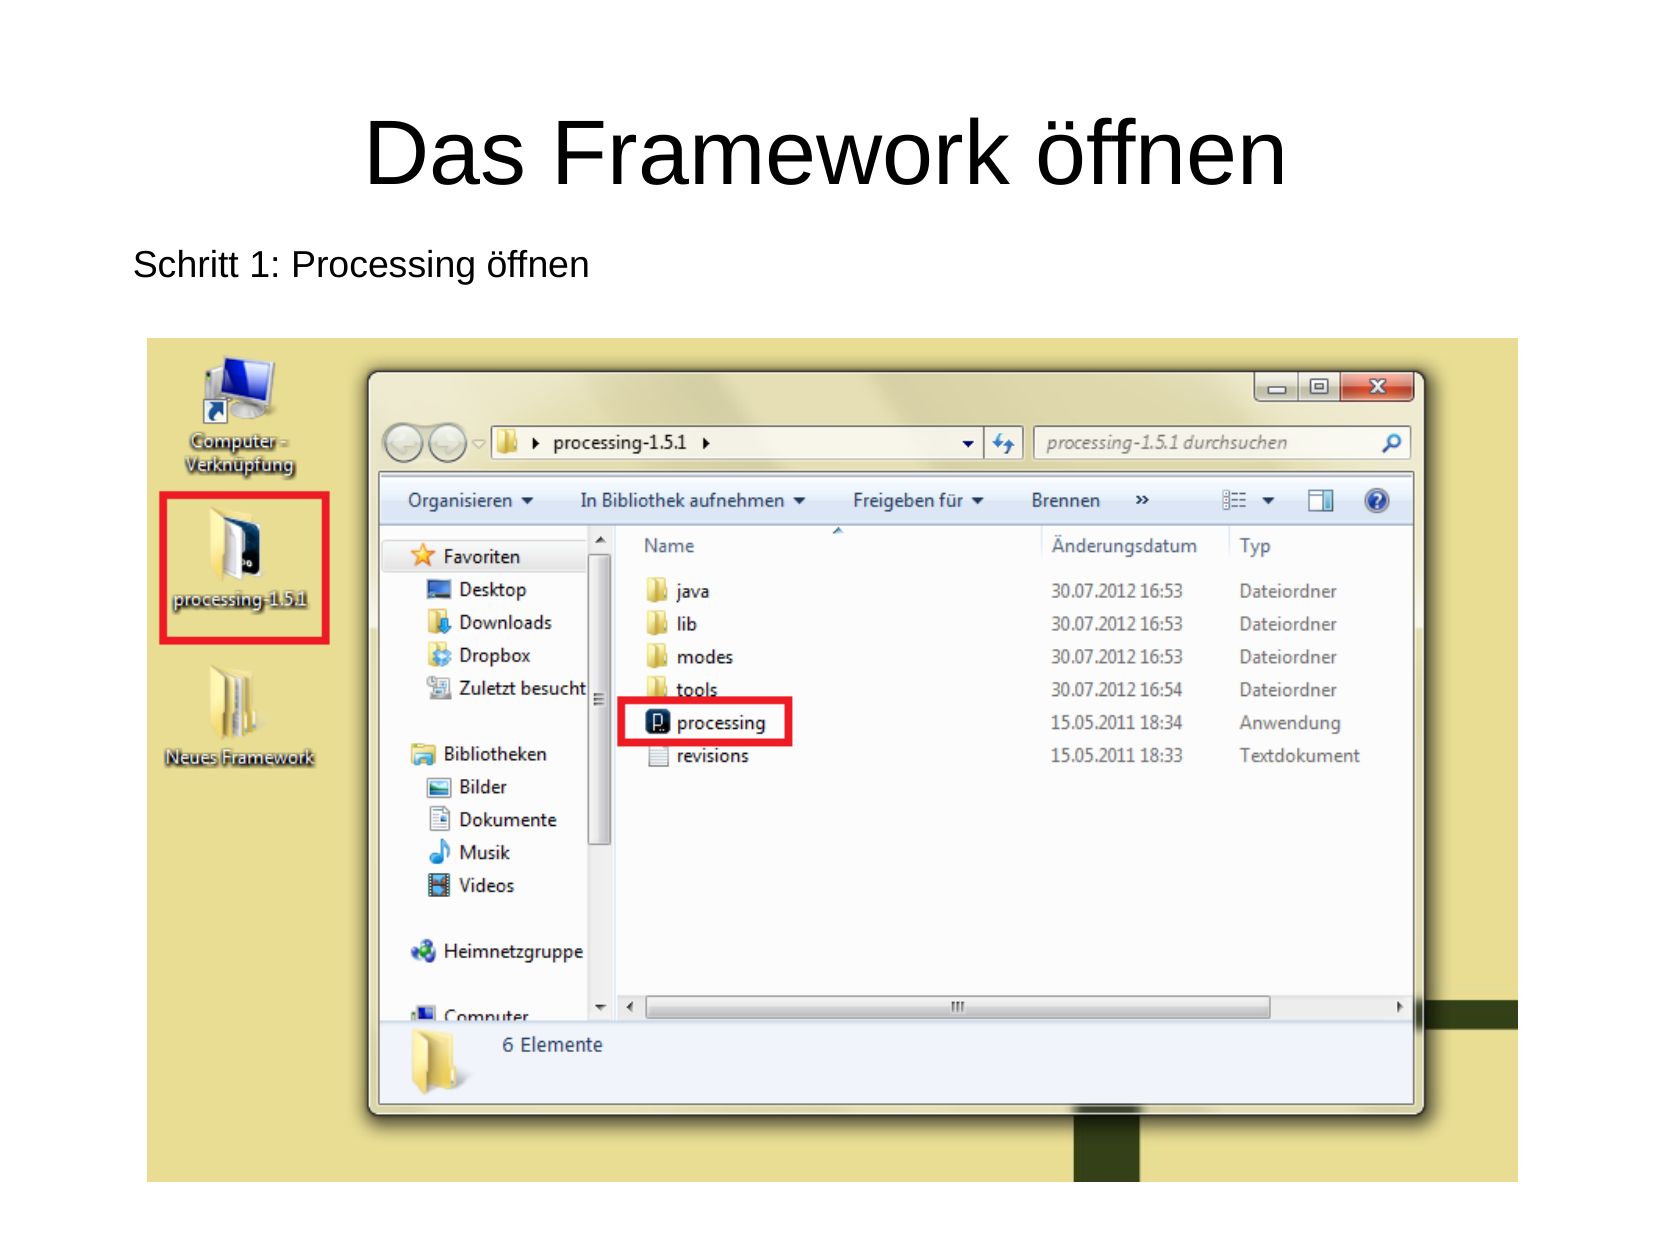

# Das Framework öffnen
Schritt 1: Processing öffnen